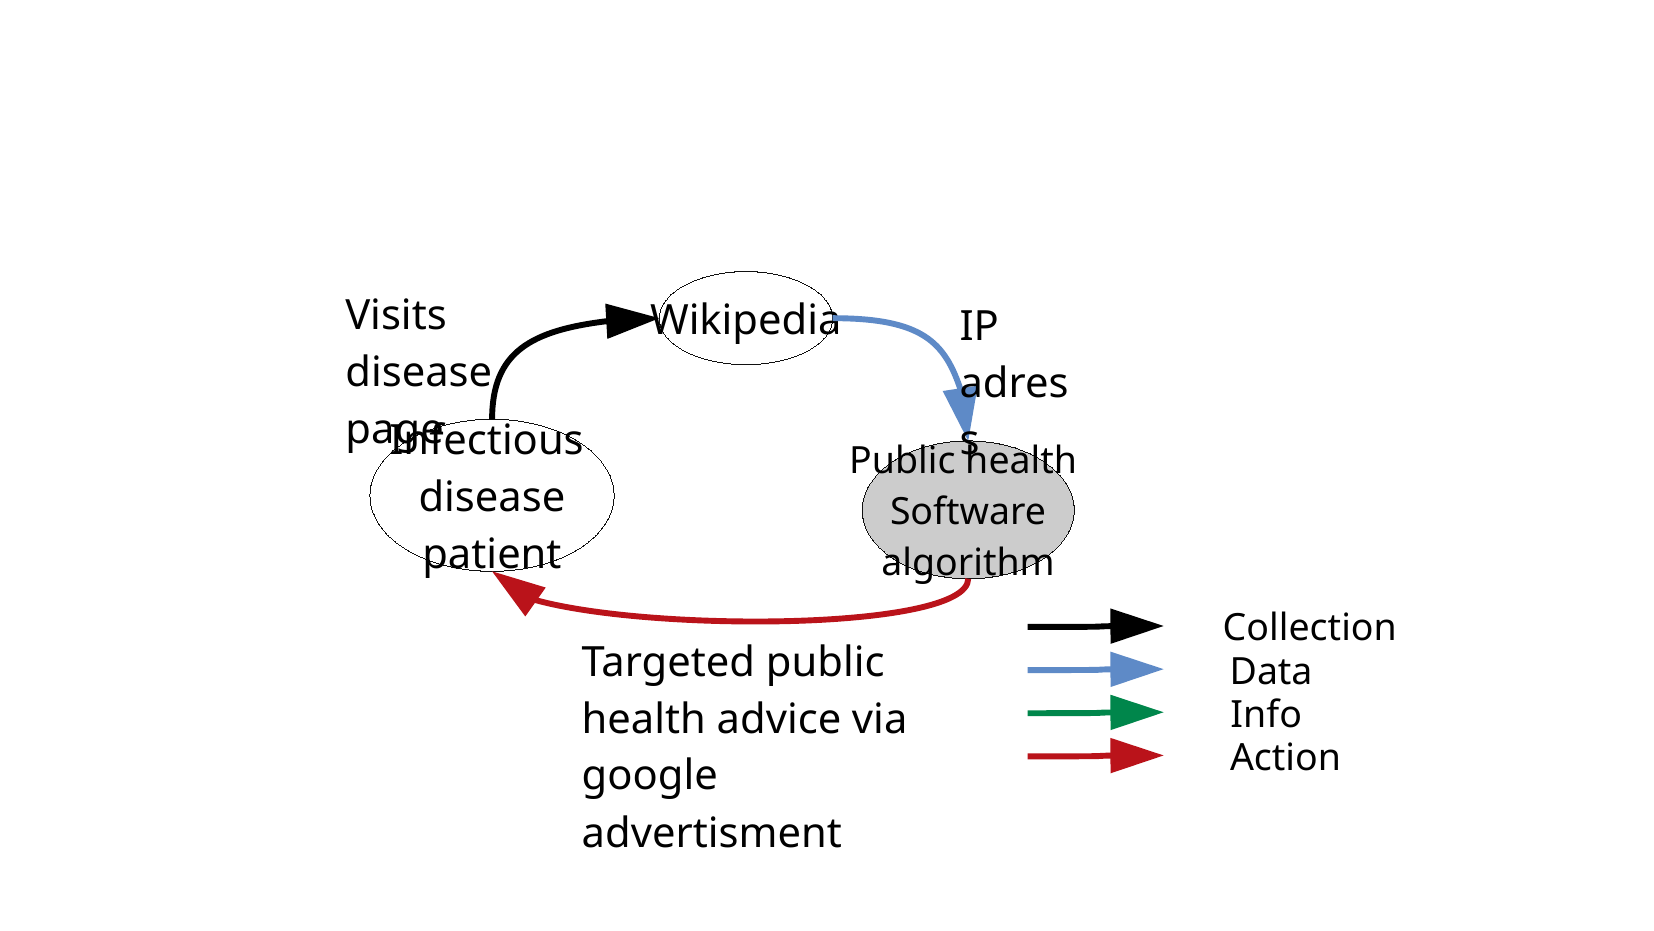

Wikipedia
Visits disease
page
IP adress
Infectious
disease
patient
Public health
Software
algorithm
Targeted public health advice via google advertisment